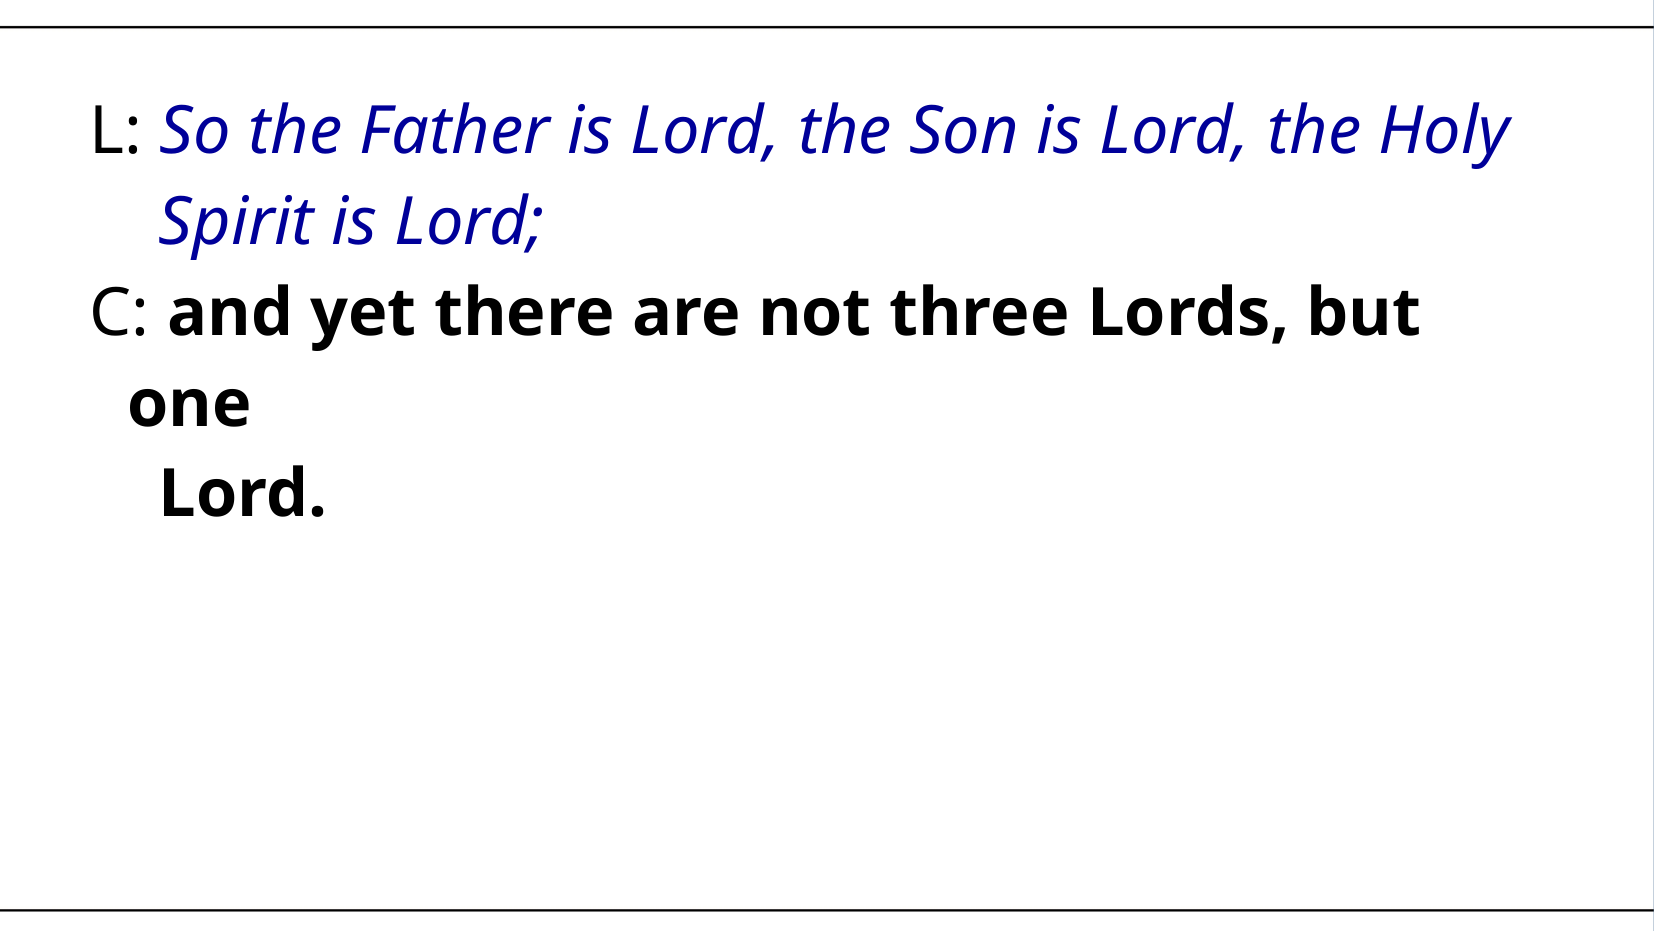

L: So the Father is Lord, the Son is Lord, the Holy
 Spirit is Lord;
C: and yet there are not three Lords, but one
 Lord.